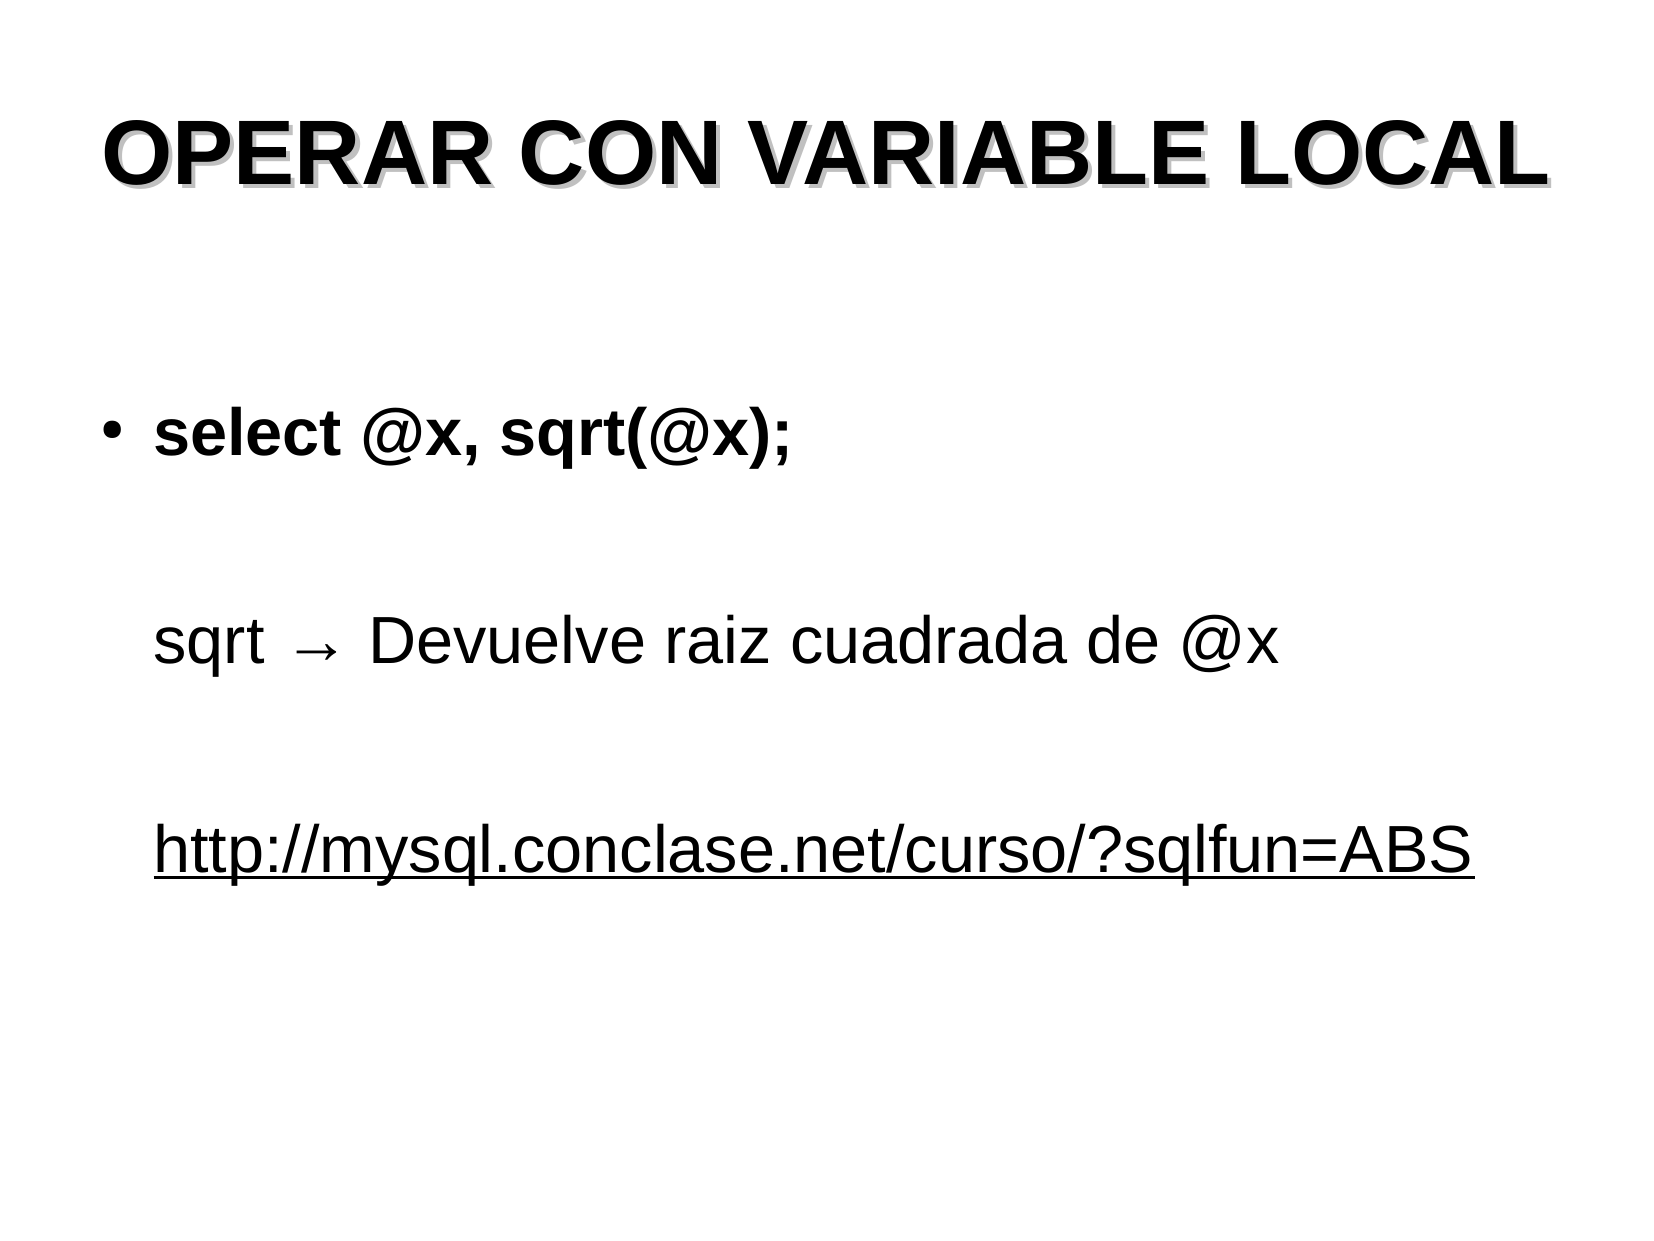

# OPERAR CON VARIABLE LOCAL
select @x, sqrt(@x);
sqrt → Devuelve raiz cuadrada de @x
http://mysql.conclase.net/curso/?sqlfun=ABS